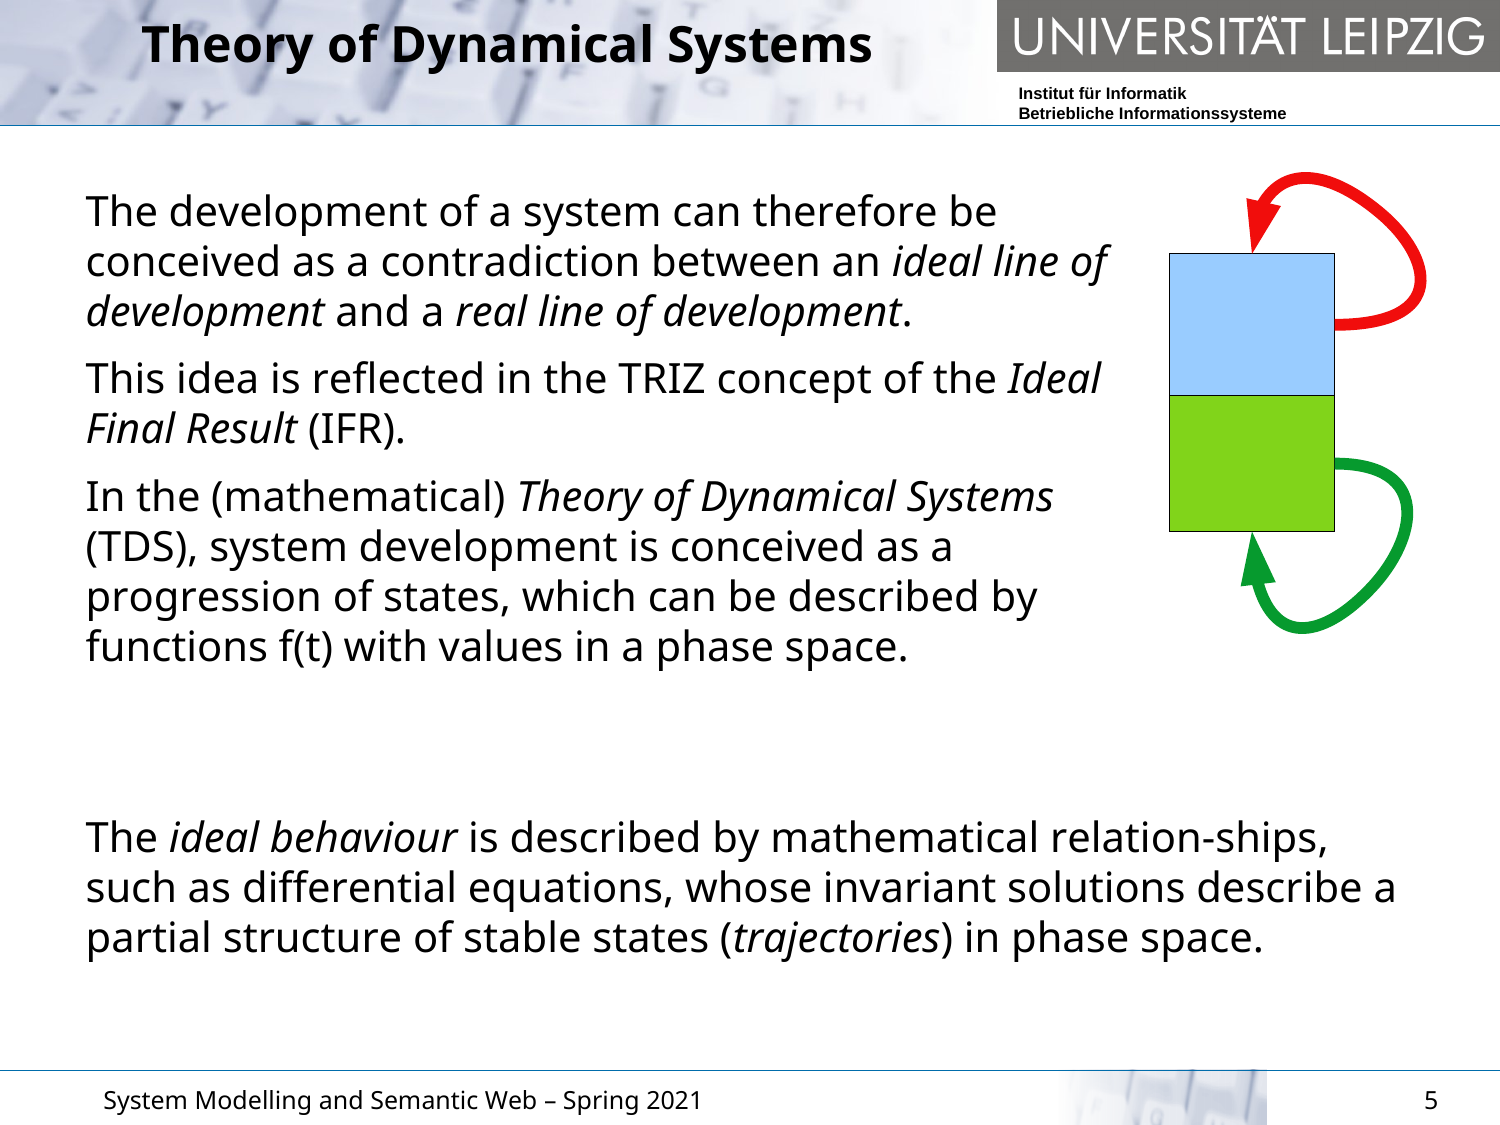

Theory of Dynamical Systems
The development of a system can therefore be conceived as a contradiction between an ideal line of development and a real line of development.
This idea is reflected in the TRIZ concept of the Ideal Final Result (IFR).
In the (mathematical) Theory of Dynamical Systems (TDS), system development is conceived as a progression of states, which can be described by functions f(t) with values in a phase space.
The ideal behaviour is described by mathematical relation-ships, such as differential equations, whose invariant solutions describe a partial structure of stable states (trajectories) in phase space.
System Modelling and Semantic Web – Spring 2021
5